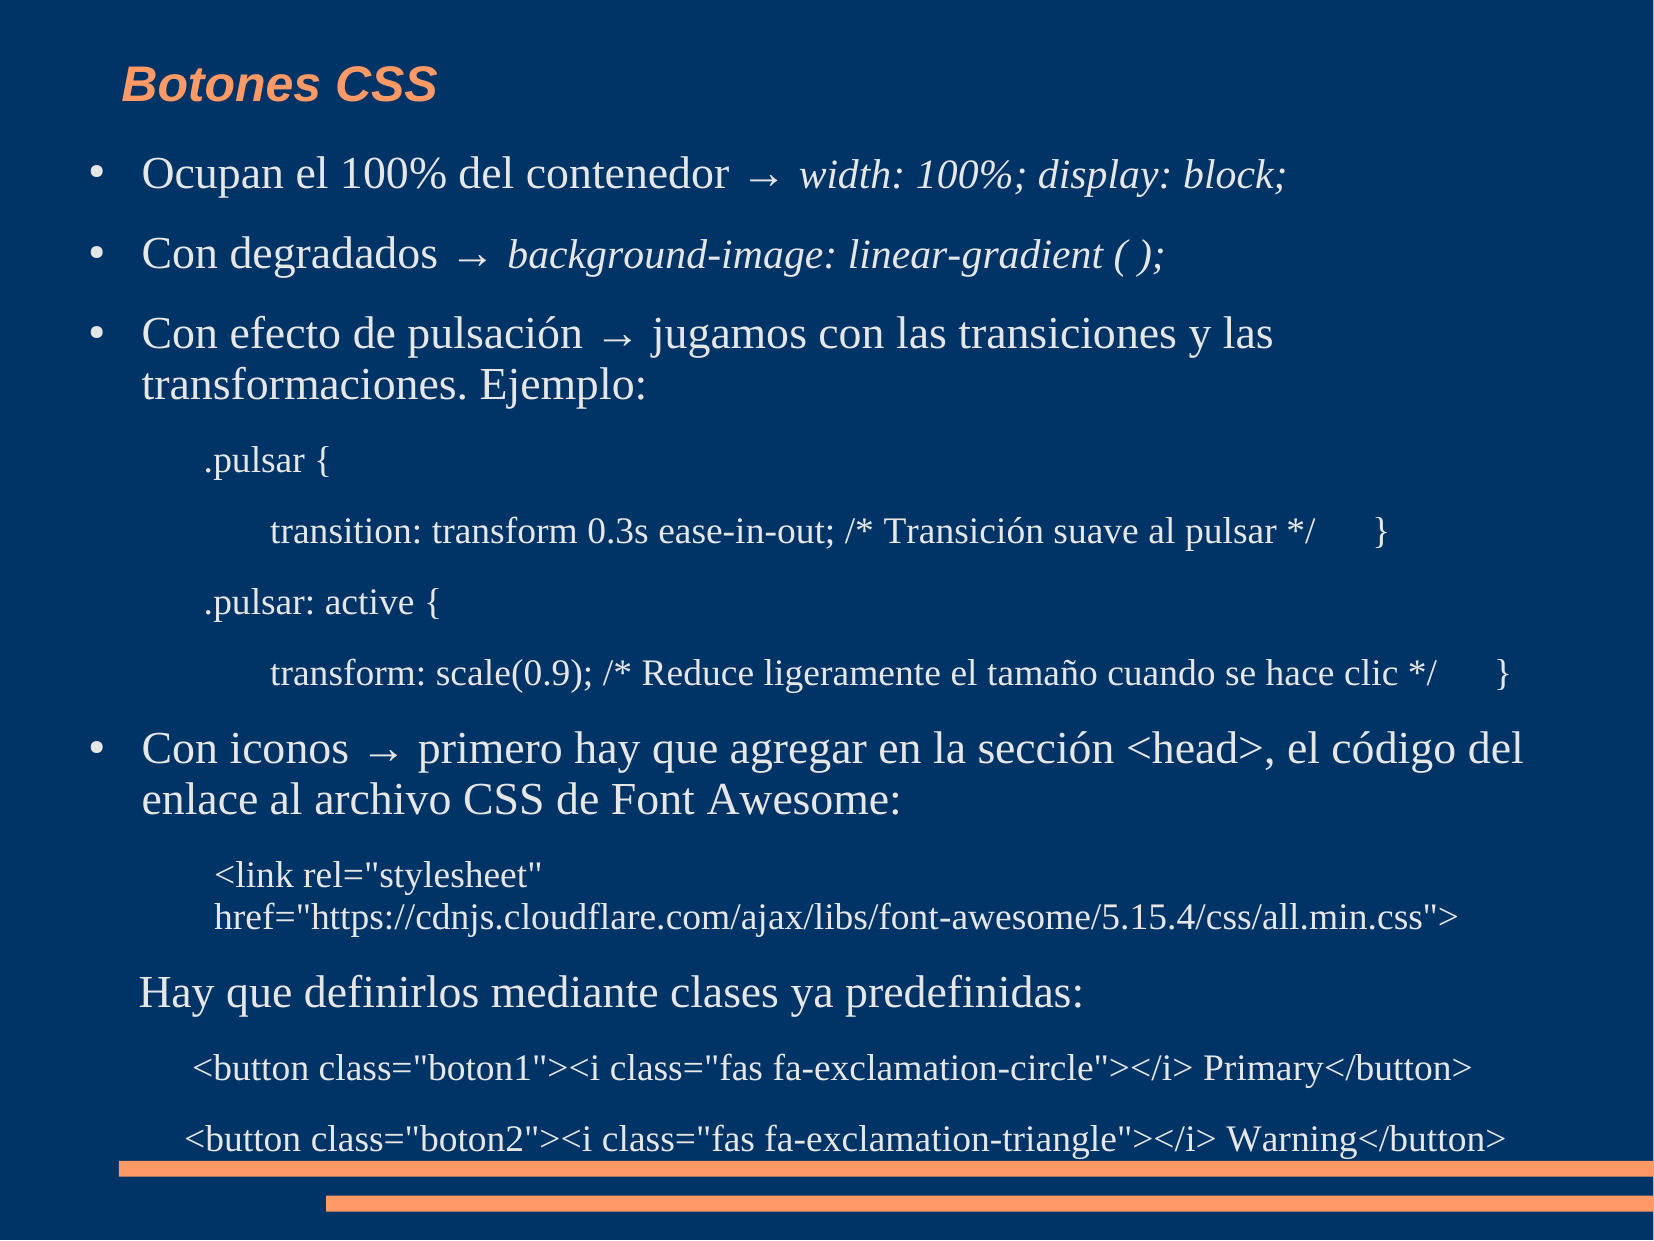

# Botones CSS
Ocupan el 100% del contenedor → width: 100%; display: block;
Con degradados → background-image: linear-gradient ( );
Con efecto de pulsación → jugamos con las transiciones y las transformaciones. Ejemplo:
.pulsar {
 transition: transform 0.3s ease-in-out; /* Transición suave al pulsar */ }
.pulsar: active {
 transform: scale(0.9); /* Reduce ligeramente el tamaño cuando se hace clic */ }
Con iconos → primero hay que agregar en la sección <head>, el código del enlace al archivo CSS de Font Awesome:
<link rel="stylesheet" href="https://cdnjs.cloudflare.com/ajax/libs/font-awesome/5.15.4/css/all.min.css">
Hay que definirlos mediante clases ya predefinidas:
 <button class="boton1"><i class="fas fa-exclamation-circle"></i> Primary</button>
 <button class="boton2"><i class="fas fa-exclamation-triangle"></i> Warning</button>